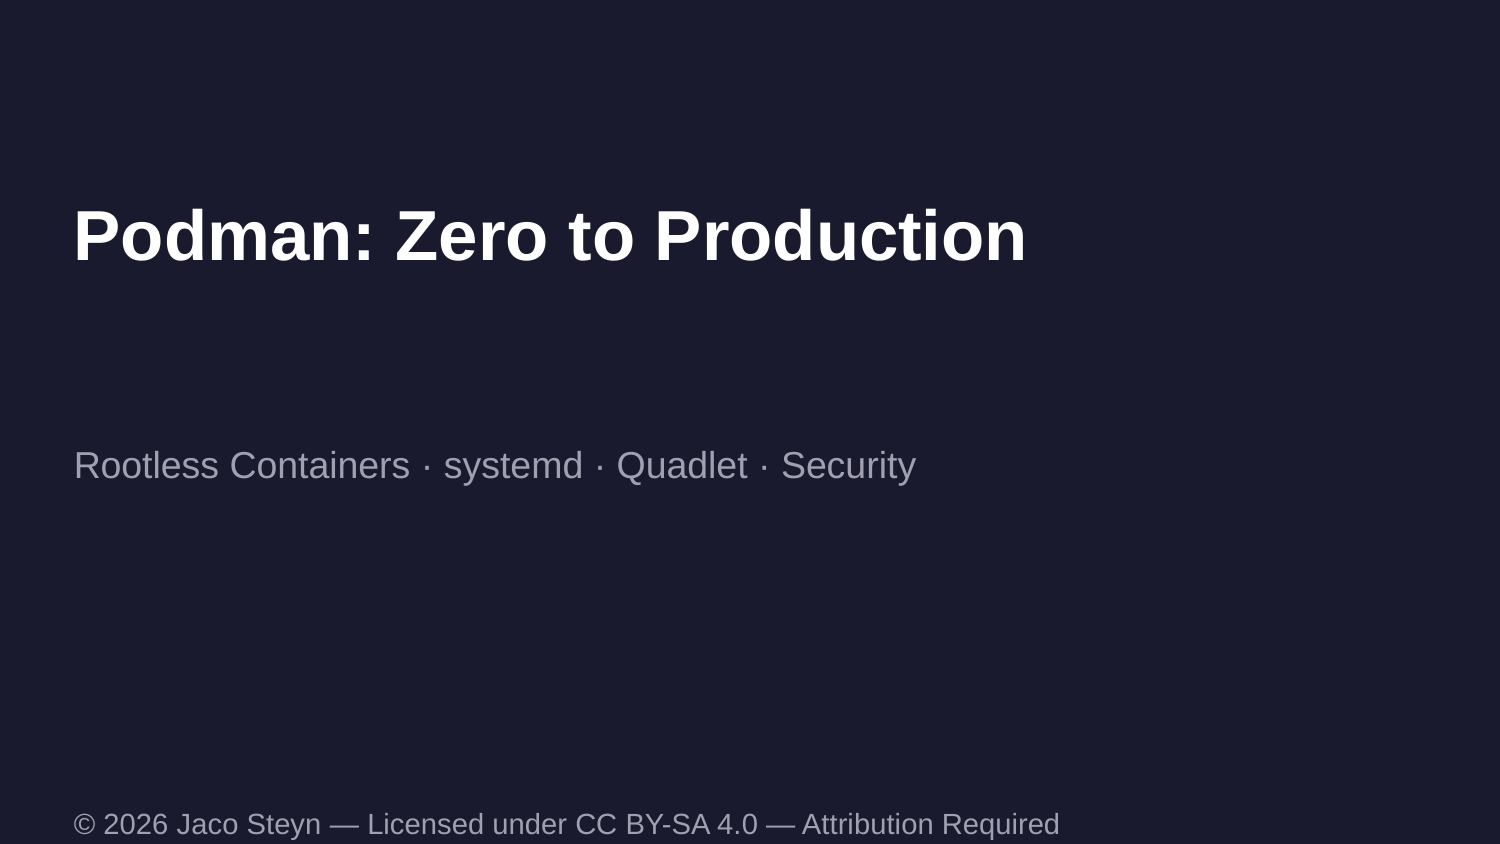

Podman: Zero to Production
Rootless Containers · systemd · Quadlet · Security
© 2026 Jaco Steyn — Licensed under CC BY-SA 4.0 — Attribution Required